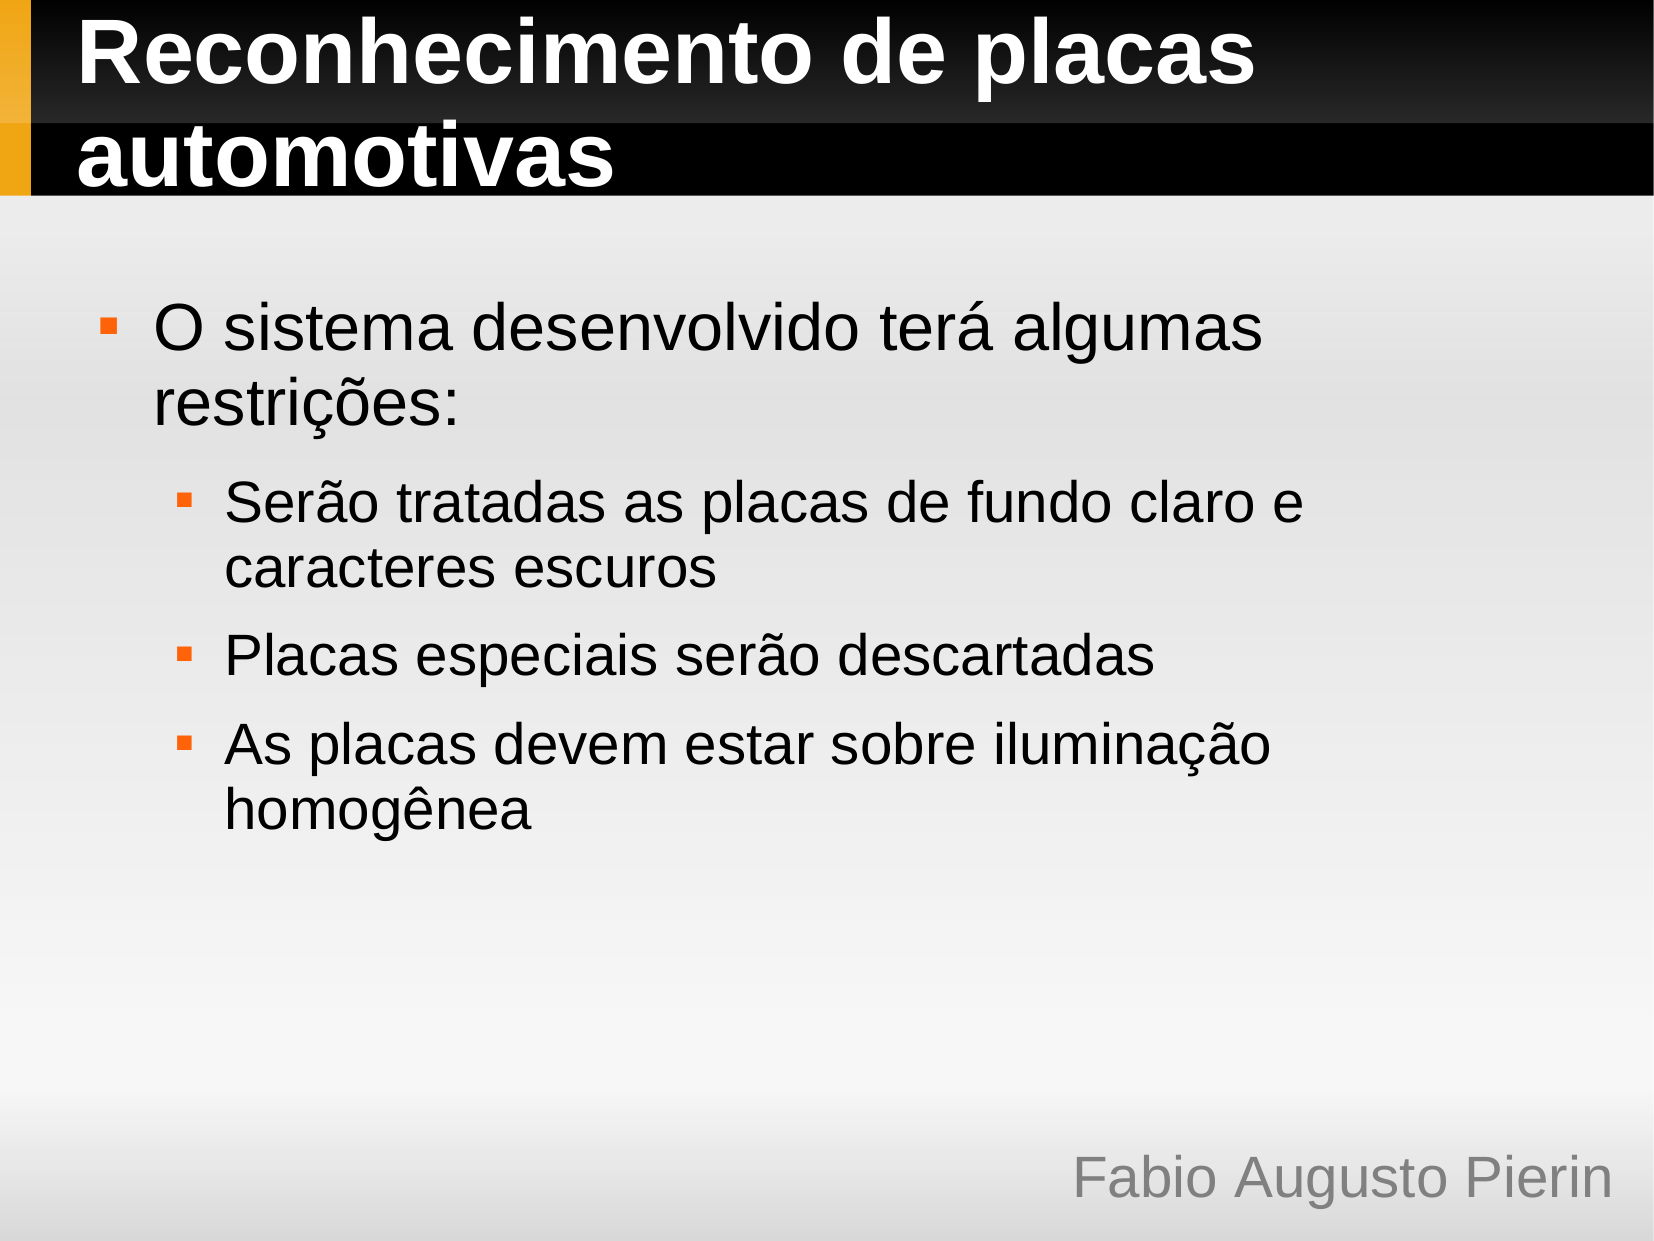

# Reconhecimento de placas automotivas
O sistema desenvolvido terá algumas restrições:
Serão tratadas as placas de fundo claro e caracteres escuros
Placas especiais serão descartadas
As placas devem estar sobre iluminação homogênea
Fabio Augusto Pierin